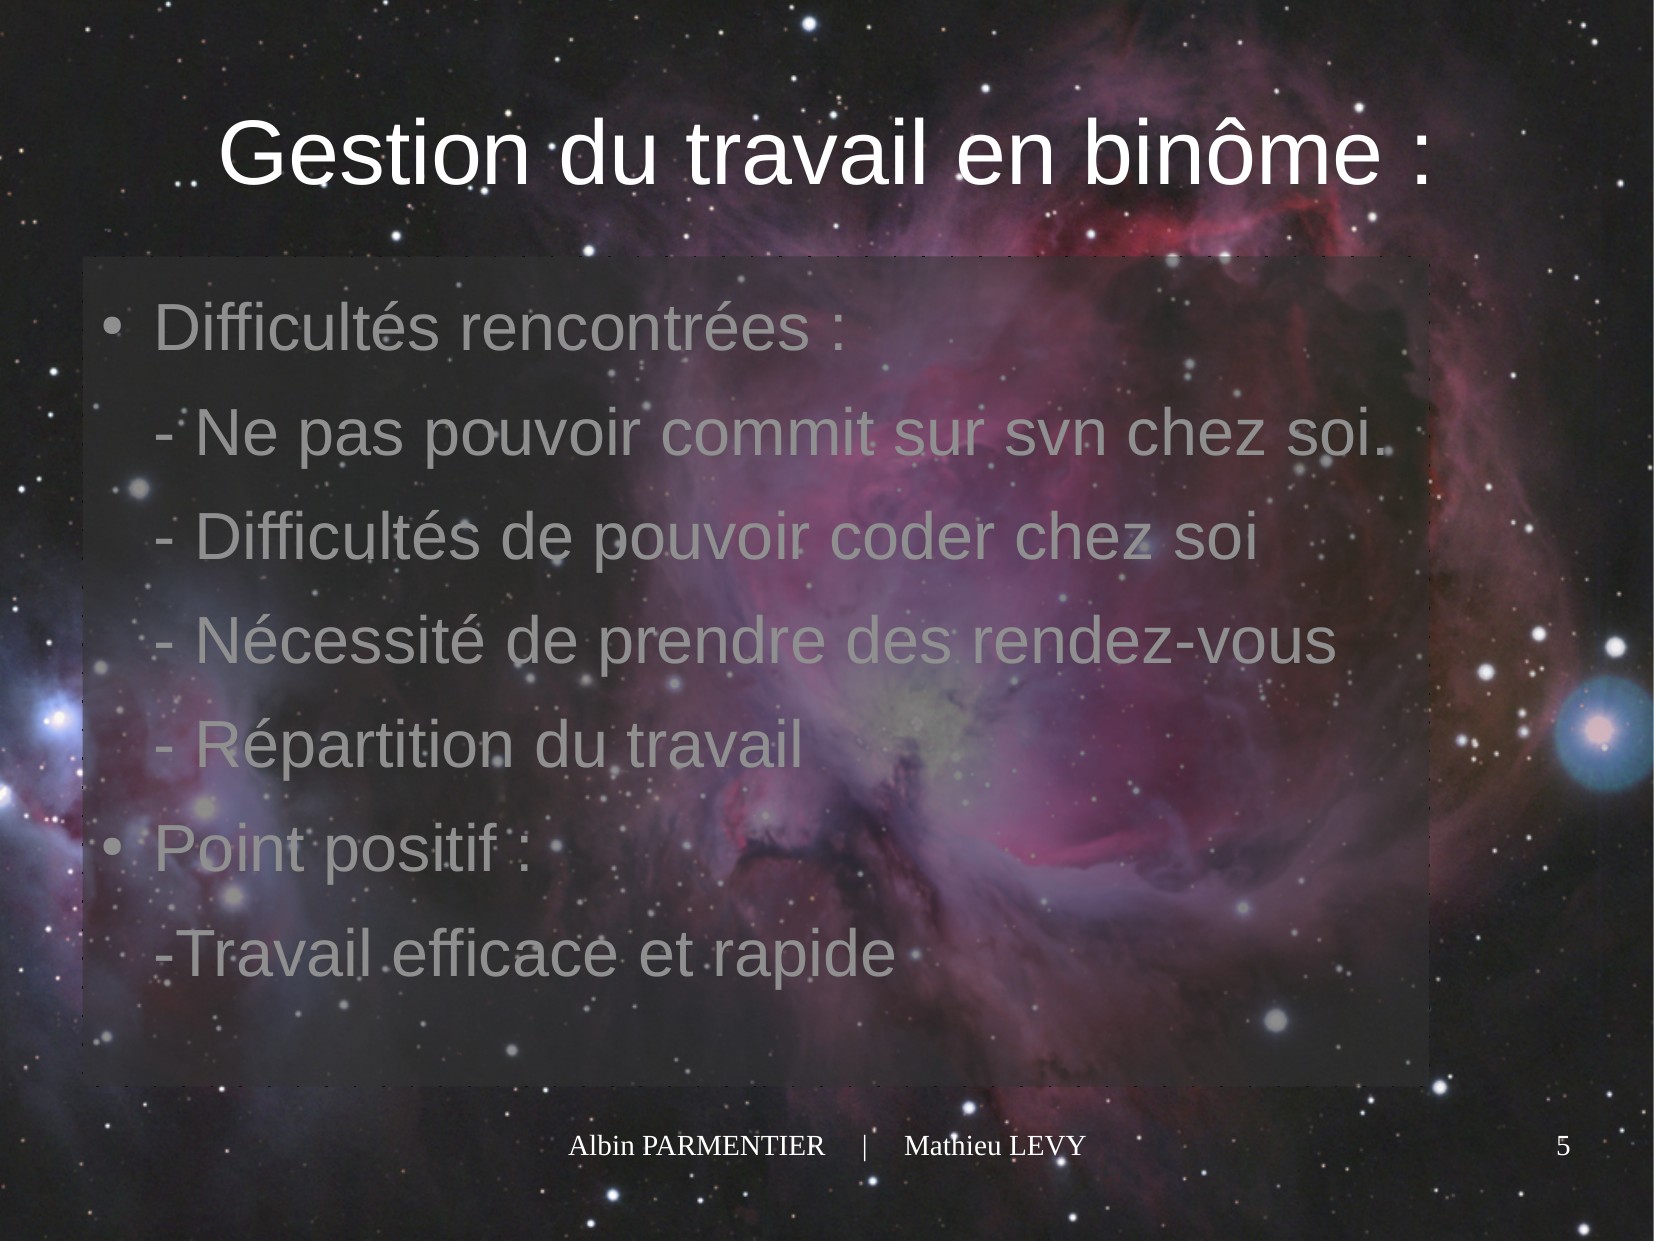

# Gestion du travail en binôme :
Difficultés rencontrées :
- Ne pas pouvoir commit sur svn chez soi.
- Difficultés de pouvoir coder chez soi
- Nécessité de prendre des rendez-vous
- Répartition du travail
Point positif :
-Travail efficace et rapide
Albin PARMENTIER | Mathieu LEVY
5